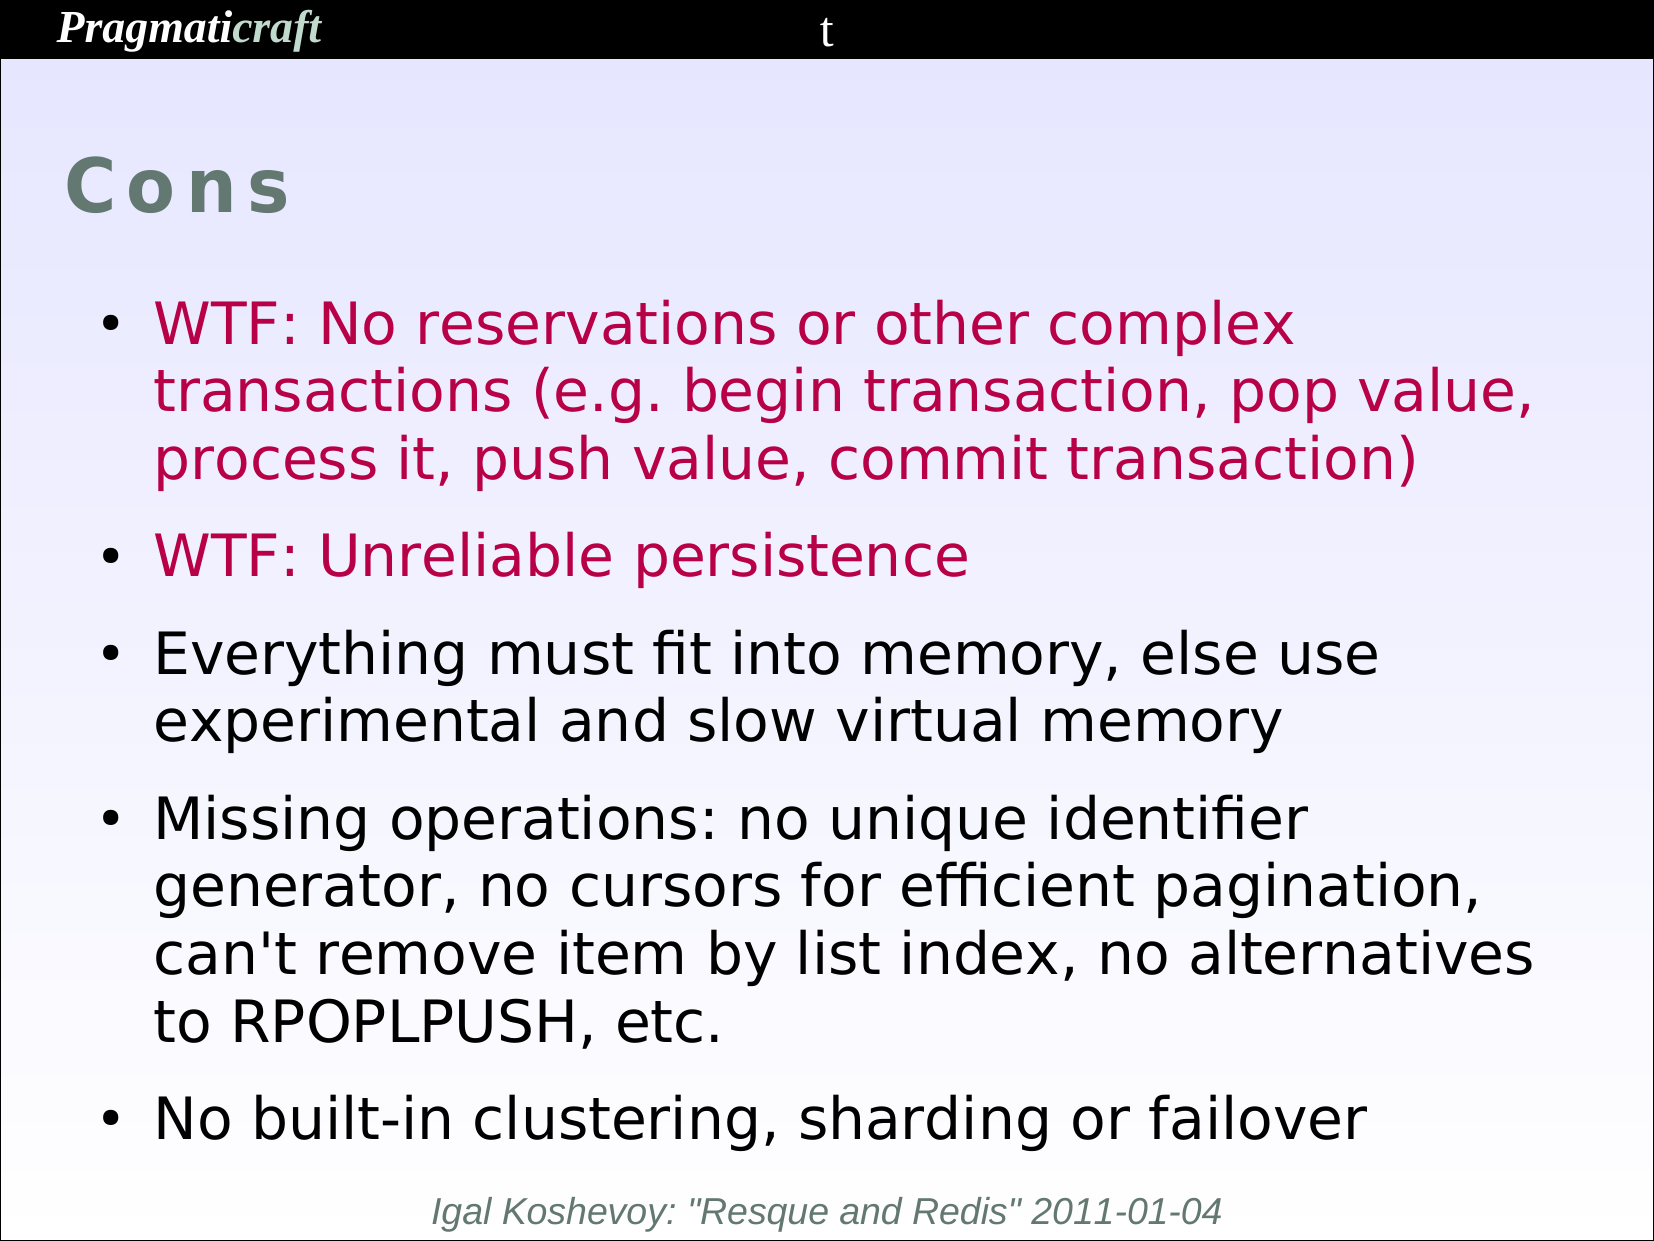

# Cons
WTF: No reservations or other complex transactions (e.g. begin transaction, pop value, process it, push value, commit transaction)
WTF: Unreliable persistence
Everything must fit into memory, else use experimental and slow virtual memory
Missing operations: no unique identifier generator, no cursors for efficient pagination, can't remove item by list index, no alternatives to RPOPLPUSH, etc.
No built-in clustering, sharding or failover